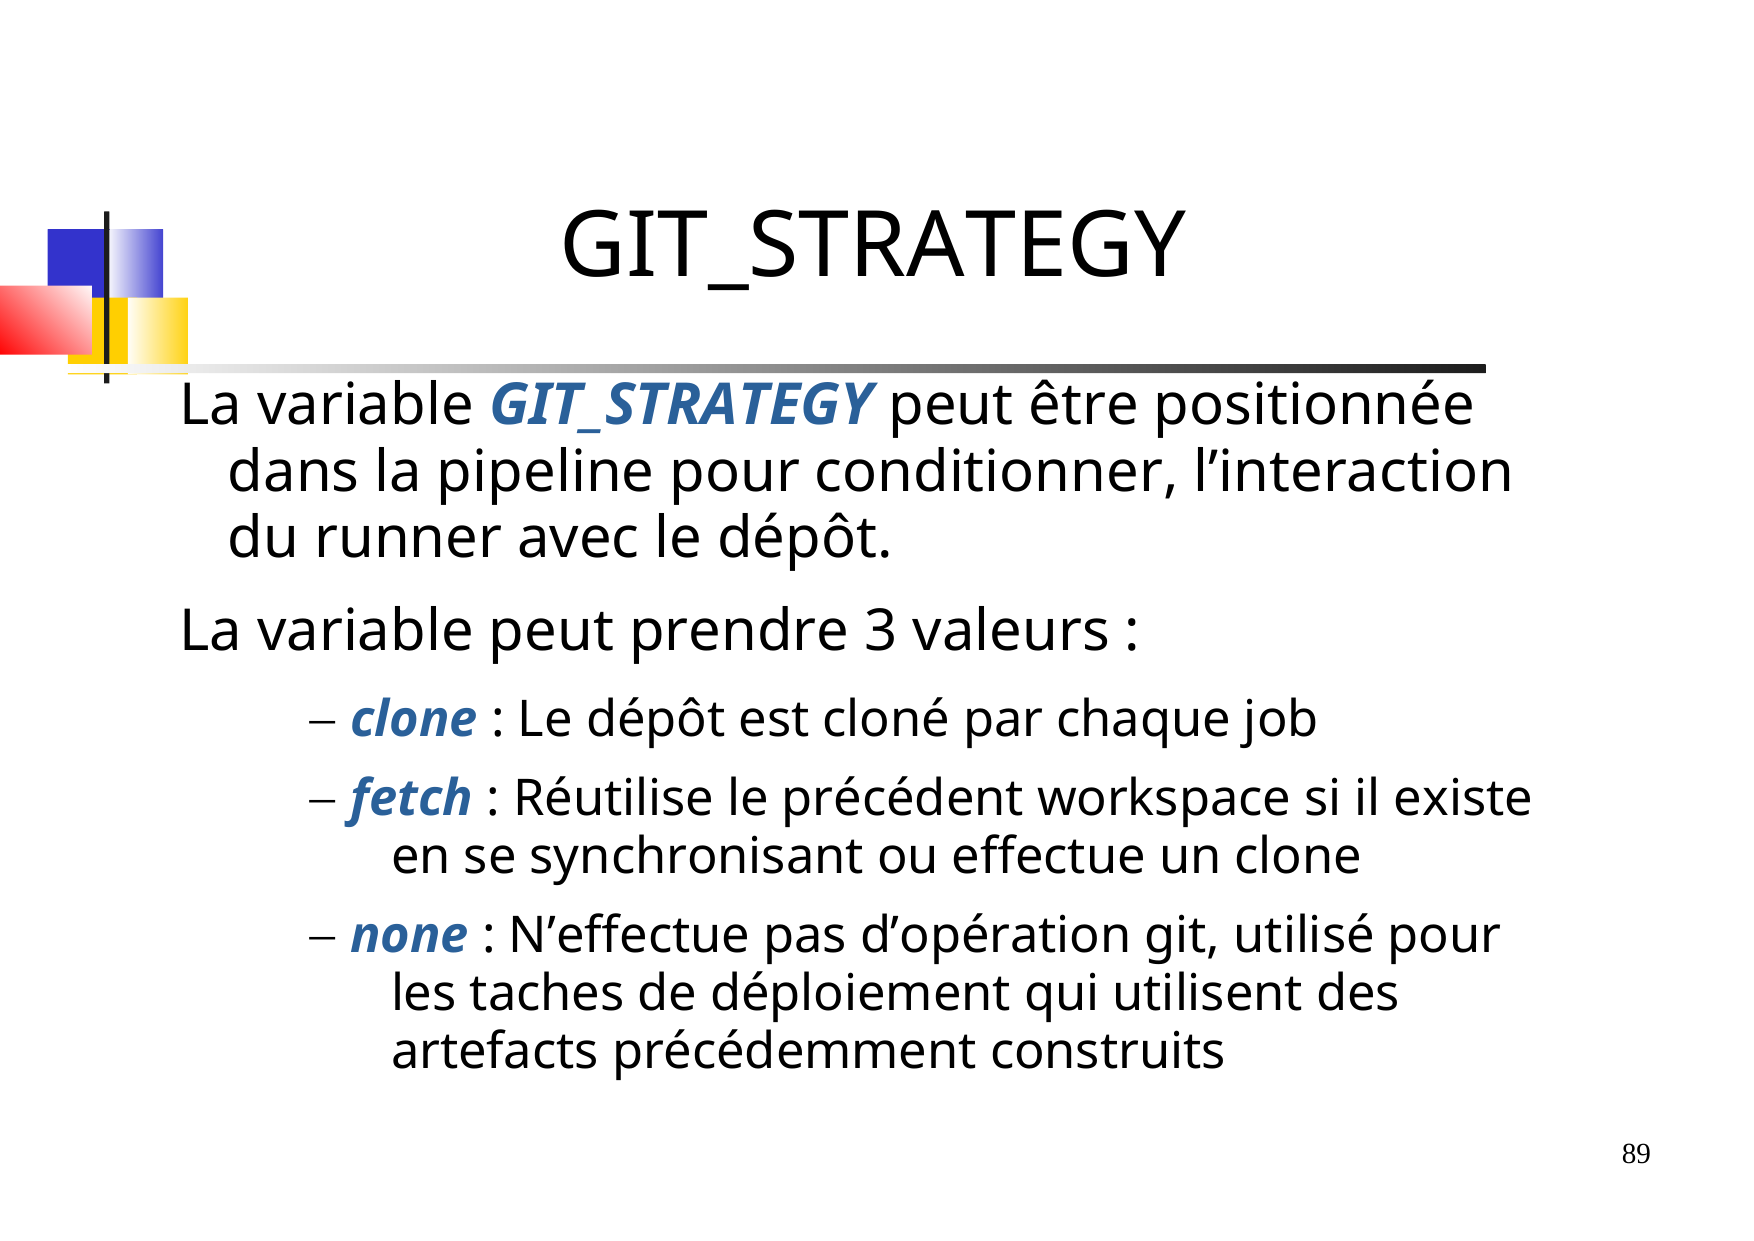

# GIT_STRATEGY
La variable GIT_STRATEGY peut être positionnée dans la pipeline pour conditionner, l’interaction du runner avec le dépôt.
La variable peut prendre 3 valeurs :
clone : Le dépôt est cloné par chaque job
fetch : Réutilise le précédent workspace si il existe en se synchronisant ou effectue un clone
none : N’effectue pas d’opération git, utilisé pour les taches de déploiement qui utilisent des artefacts précédemment construits